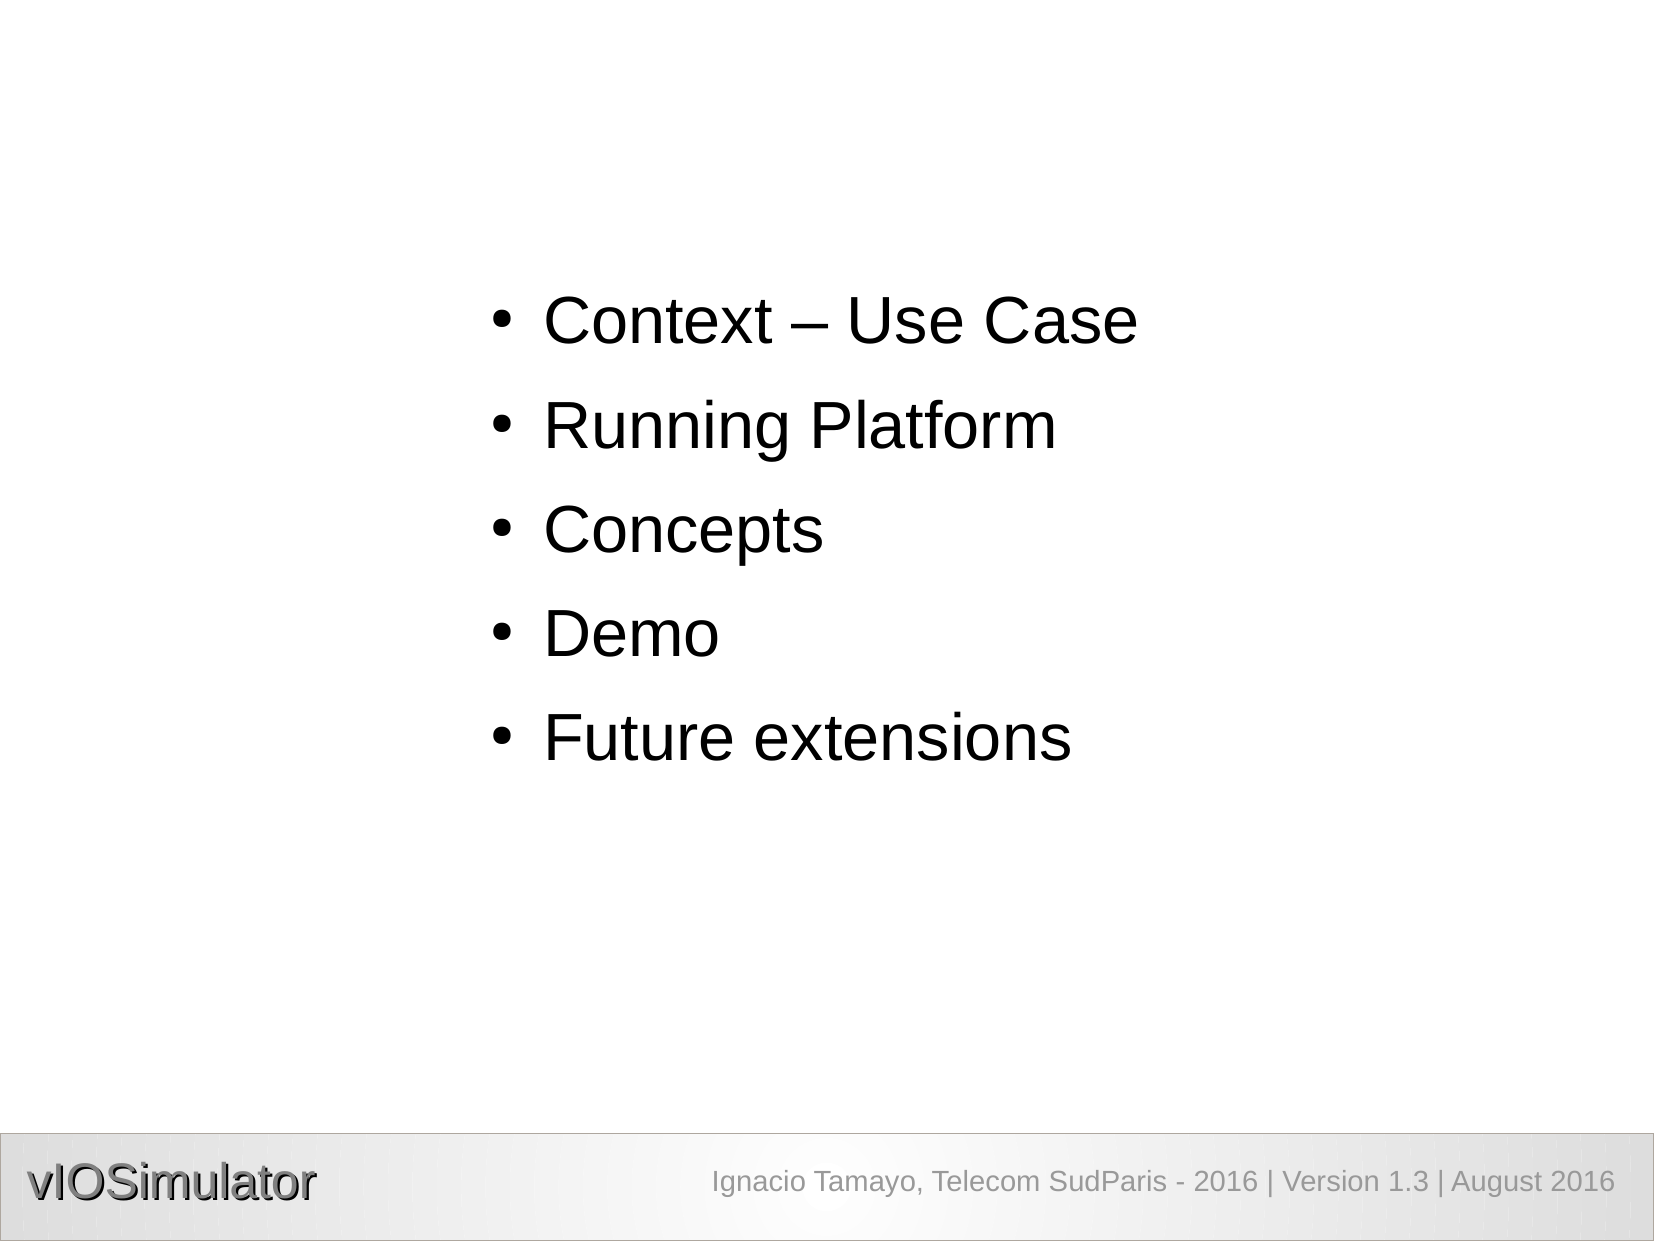

# Context – Use Case
Running Platform
Concepts
Demo
Future extensions
vIOSimulator
Ignacio Tamayo, Telecom SudParis - 2016 | Version 1.3 | August 2016